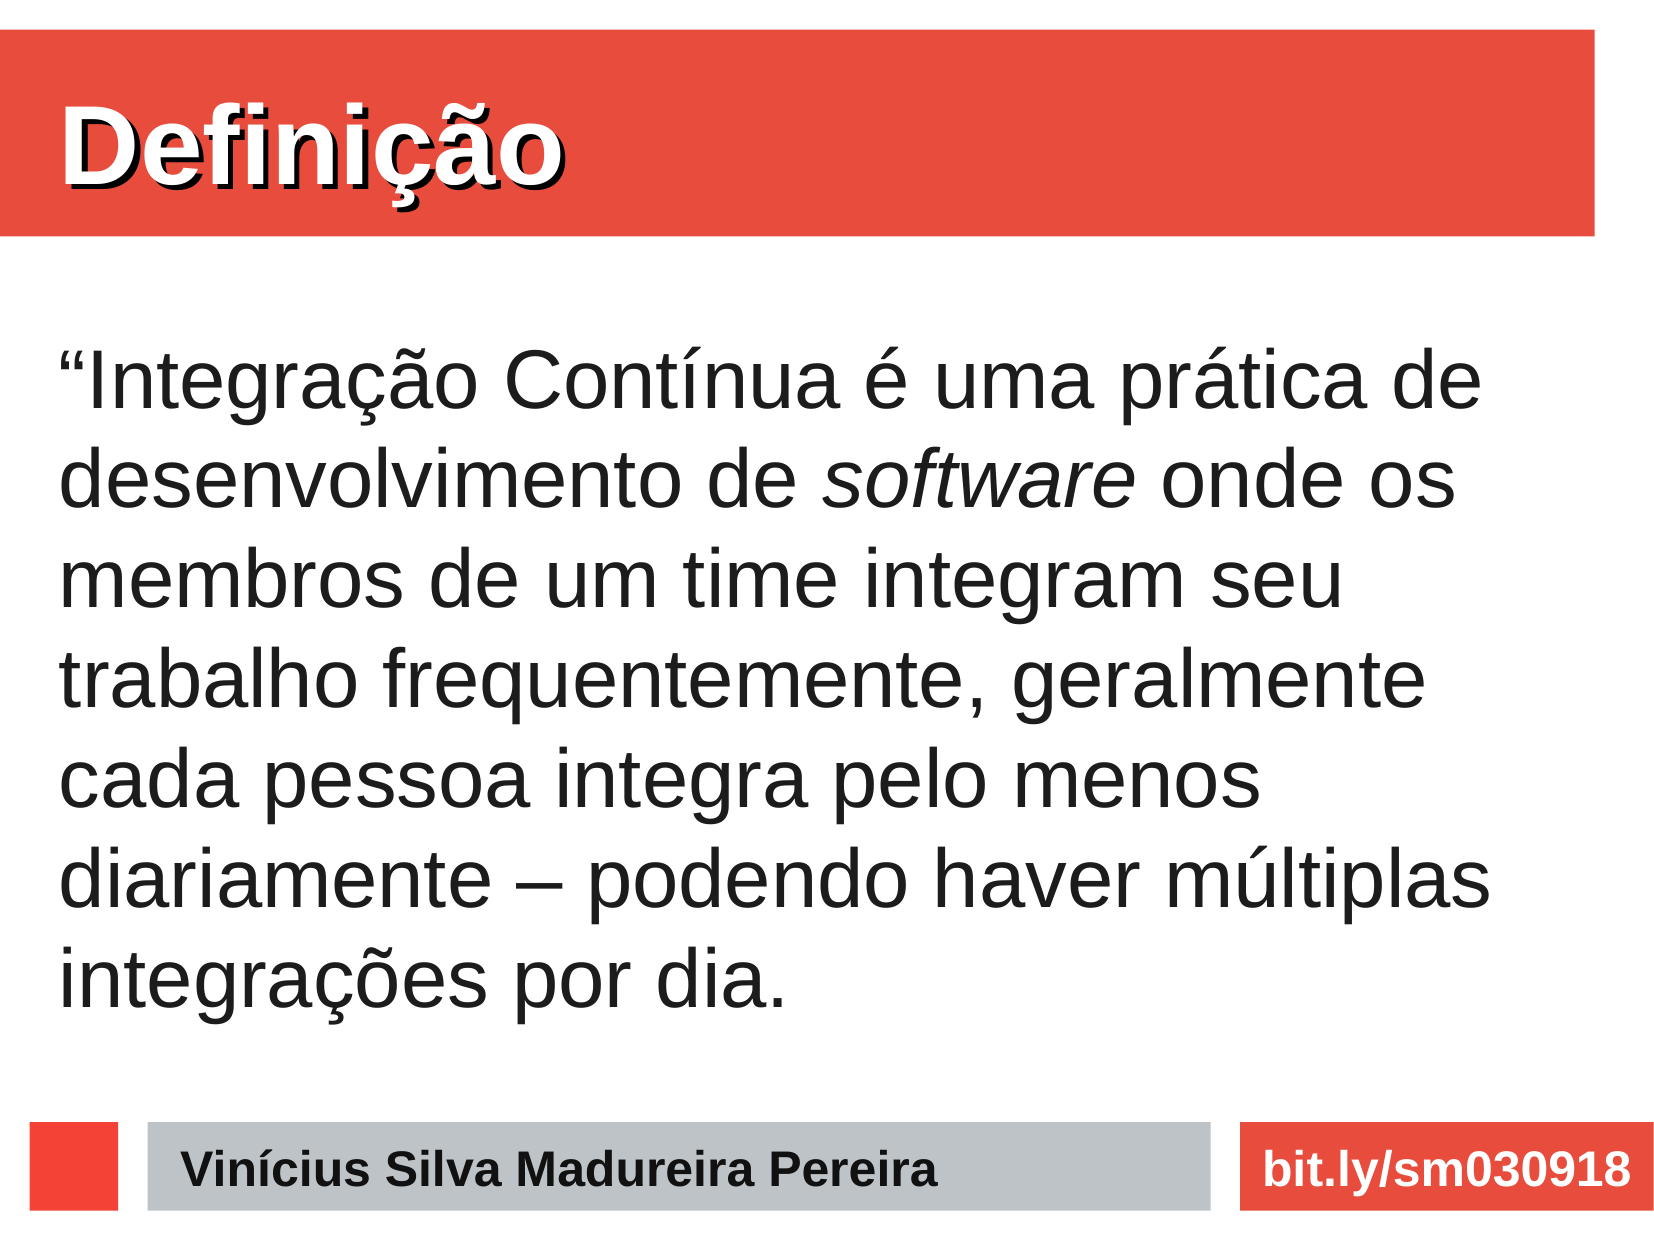

# Definição
“Integração Contínua é uma prática de desenvolvimento de software onde os membros de um time integram seu trabalho frequentemente, geralmente cada pessoa integra pelo menos diariamente – podendo haver múltiplas integrações por dia.
Vinícius Silva Madureira Pereira
bit.ly/sm030918